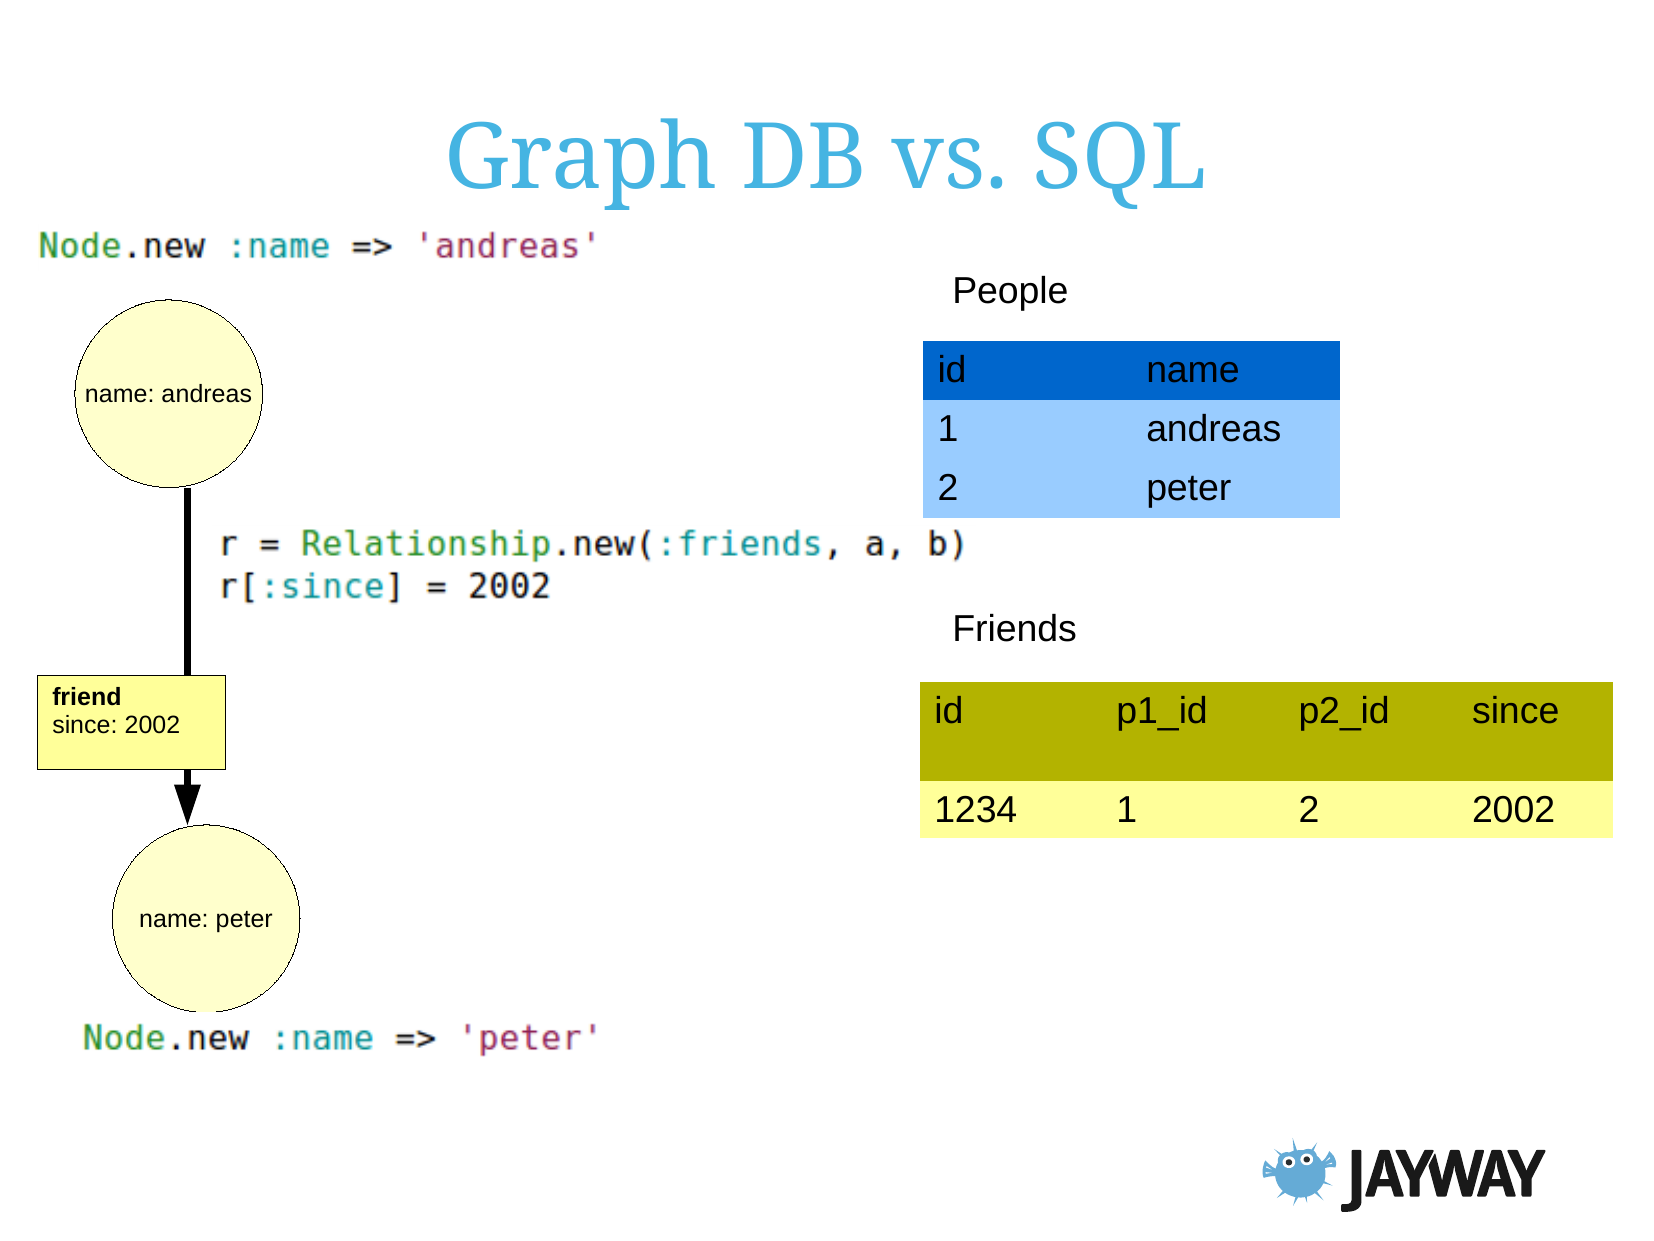

# Graph DB vs. SQL
People
name: andreas
| id | name |
| --- | --- |
| 1 | andreas |
| 2 | peter |
Friends
friend
since: 2002
| id | p1\_id | p2\_id | since |
| --- | --- | --- | --- |
| 1234 | 1 | 2 | 2002 |
name: peter